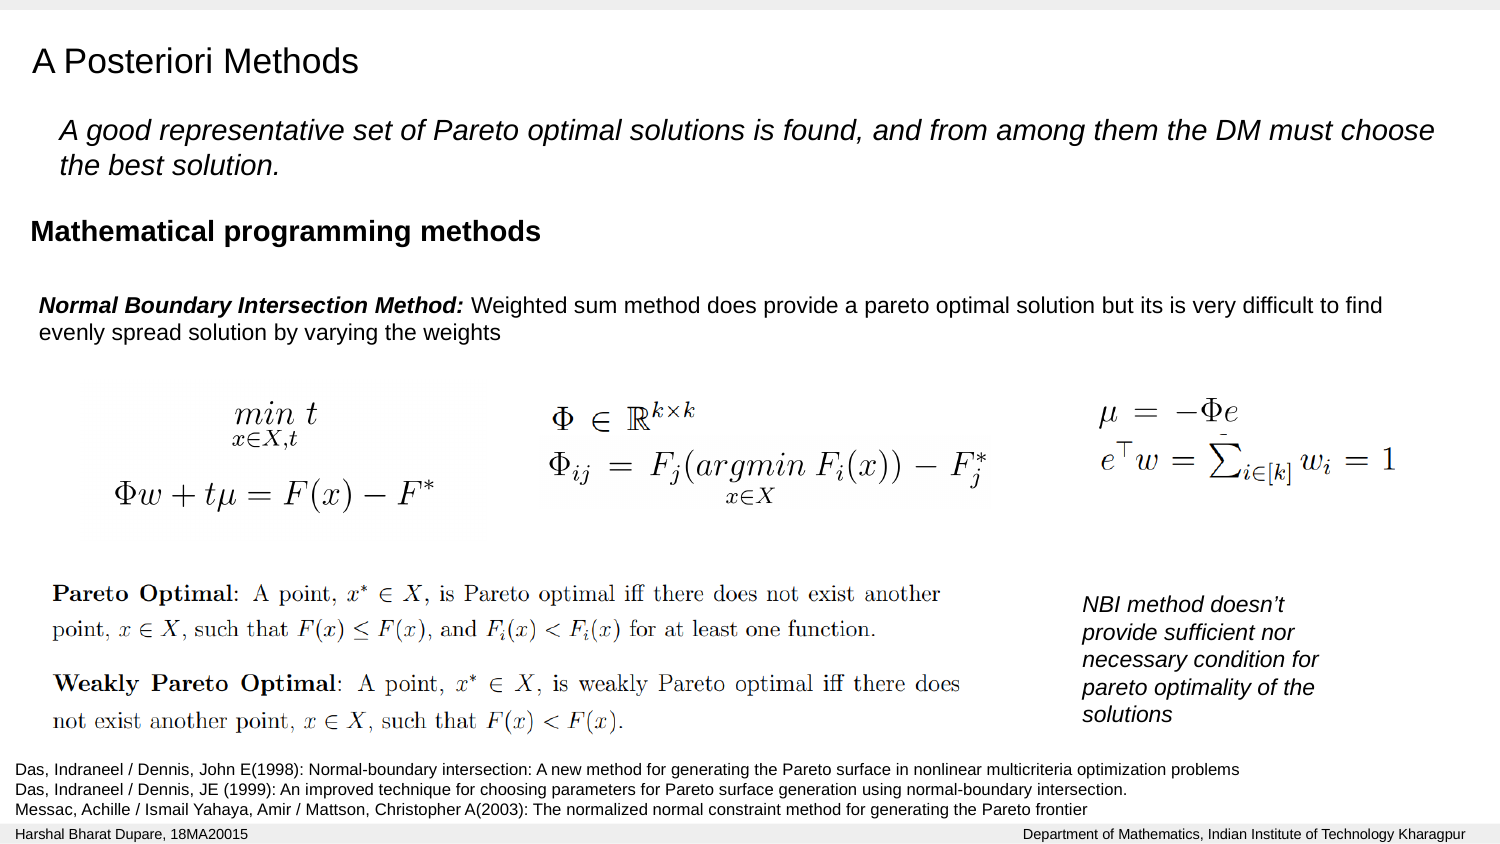

A Posteriori Methods
A good representative set of Pareto optimal solutions is found, and from among them the DM must choose the best solution.
 Mathematical programming methods
Normal Boundary Intersection Method: Weighted sum method does provide a pareto optimal solution but its is very difficult to find evenly spread solution by varying the weights
NBI method doesn’t provide sufficient nor necessary condition for pareto optimality of the solutions
Das, Indraneel / Dennis, John E(1998): Normal-boundary intersection: A new method for generating the Pareto surface in nonlinear multicriteria optimization problems
Das, Indraneel / Dennis, JE (1999): An improved technique for choosing parameters for Pareto surface generation using normal-boundary intersection.
Messac, Achille / Ismail Yahaya, Amir / Mattson, Christopher A(2003): The normalized normal constraint method for generating the Pareto frontier
Harshal Bharat Dupare, 18MA20015 Department of Mathematics, Indian Institute of Technology Kharagpur